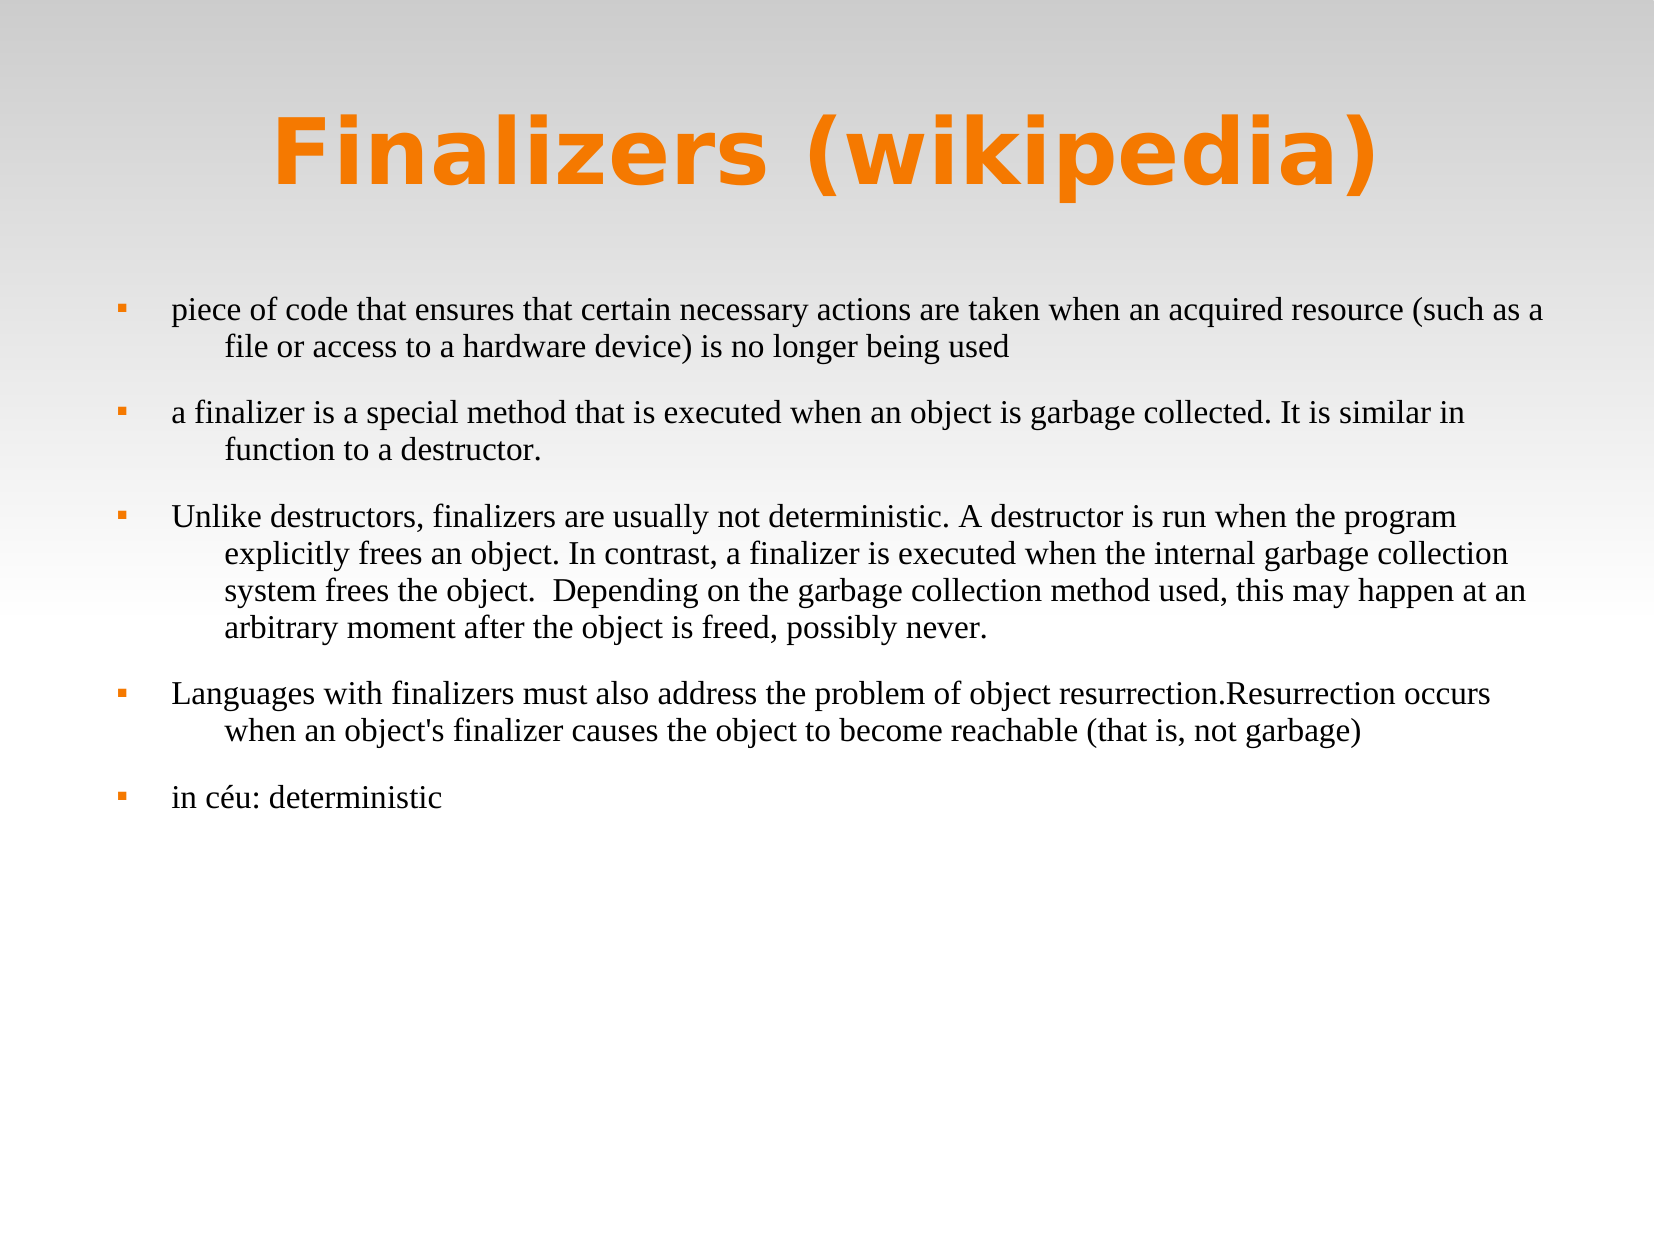

# Finalizers (wikipedia)
piece of code that ensures that certain necessary actions are taken when an acquired resource (such as a file or access to a hardware device) is no longer being used
a finalizer is a special method that is executed when an object is garbage collected. It is similar in function to a destructor.
Unlike destructors, finalizers are usually not deterministic. A destructor is run when the program explicitly frees an object. In contrast, a finalizer is executed when the internal garbage collection system frees the object. Depending on the garbage collection method used, this may happen at an arbitrary moment after the object is freed, possibly never.
Languages with finalizers must also address the problem of object resurrection.Resurrection occurs when an object's finalizer causes the object to become reachable (that is, not garbage)
in céu: deterministic